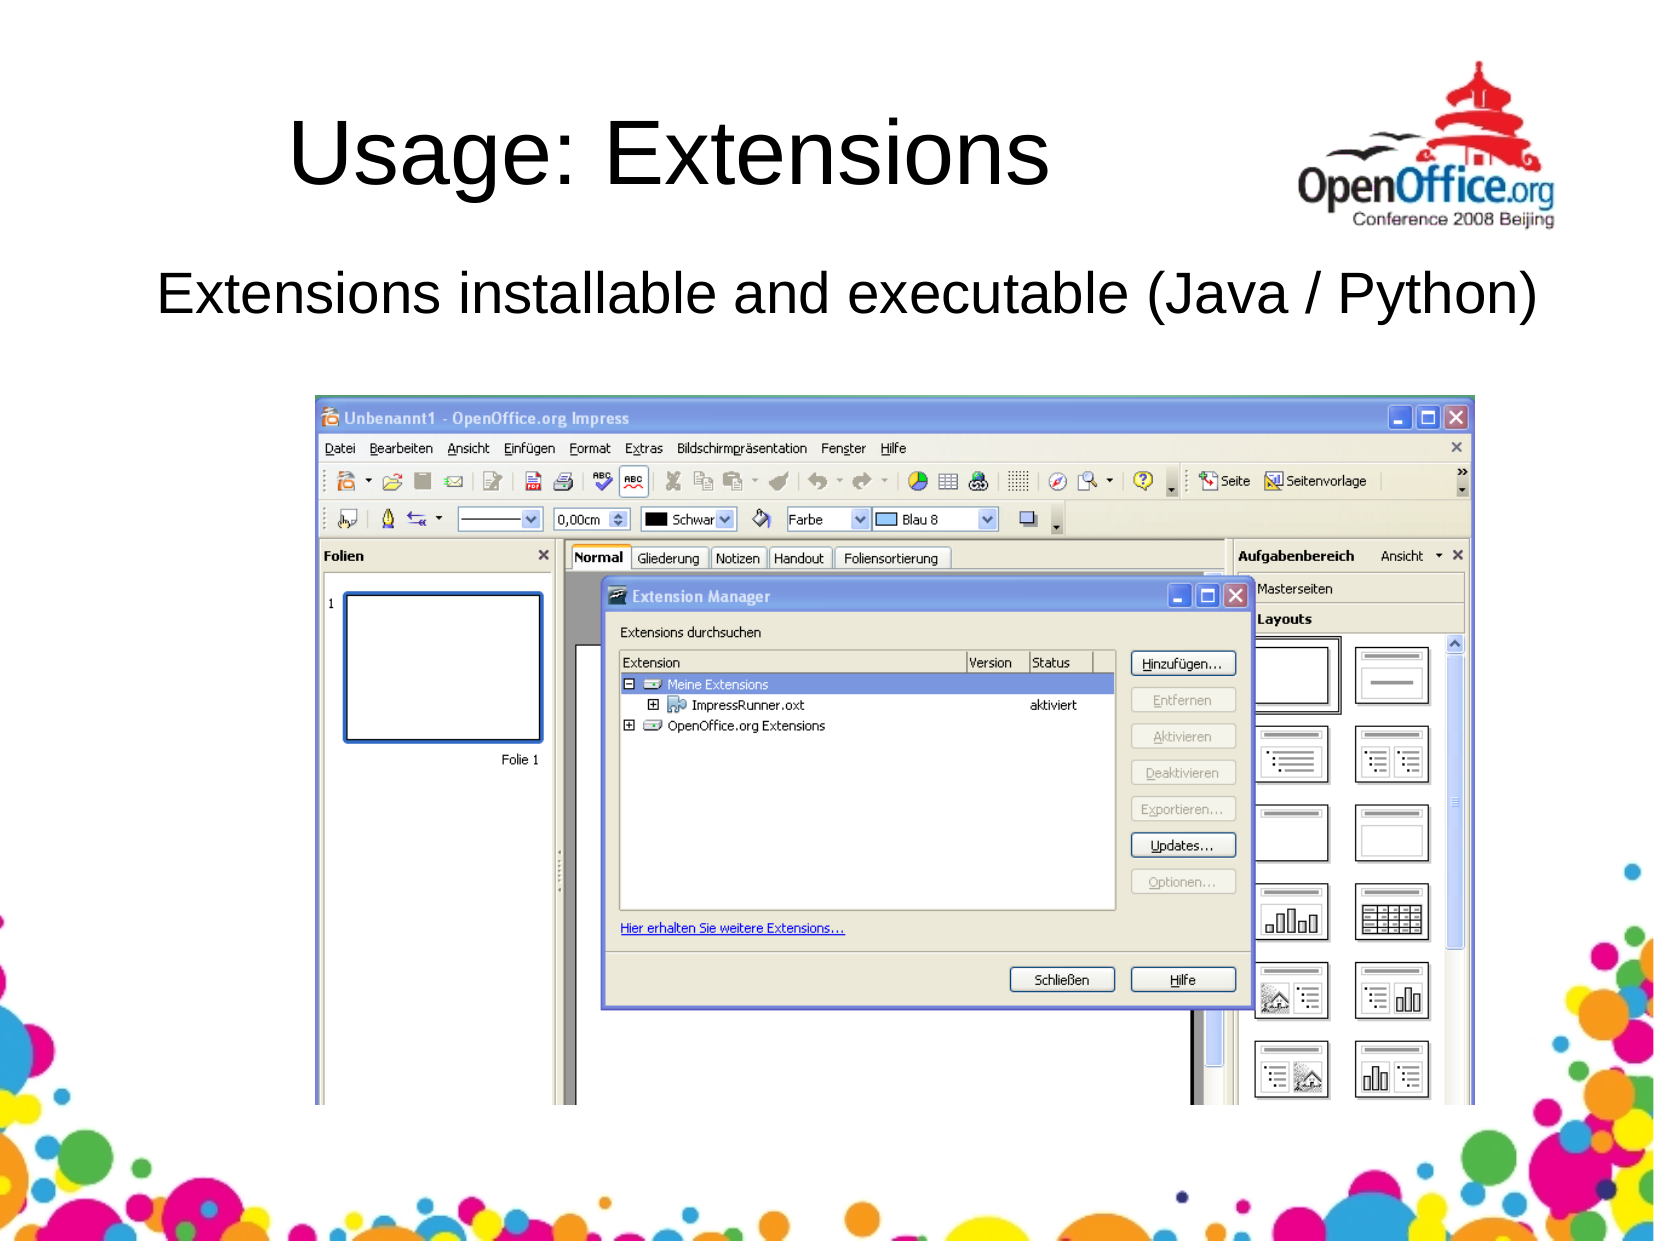

# Usage: Extensions
Extensions installable and executable (Java / Python)